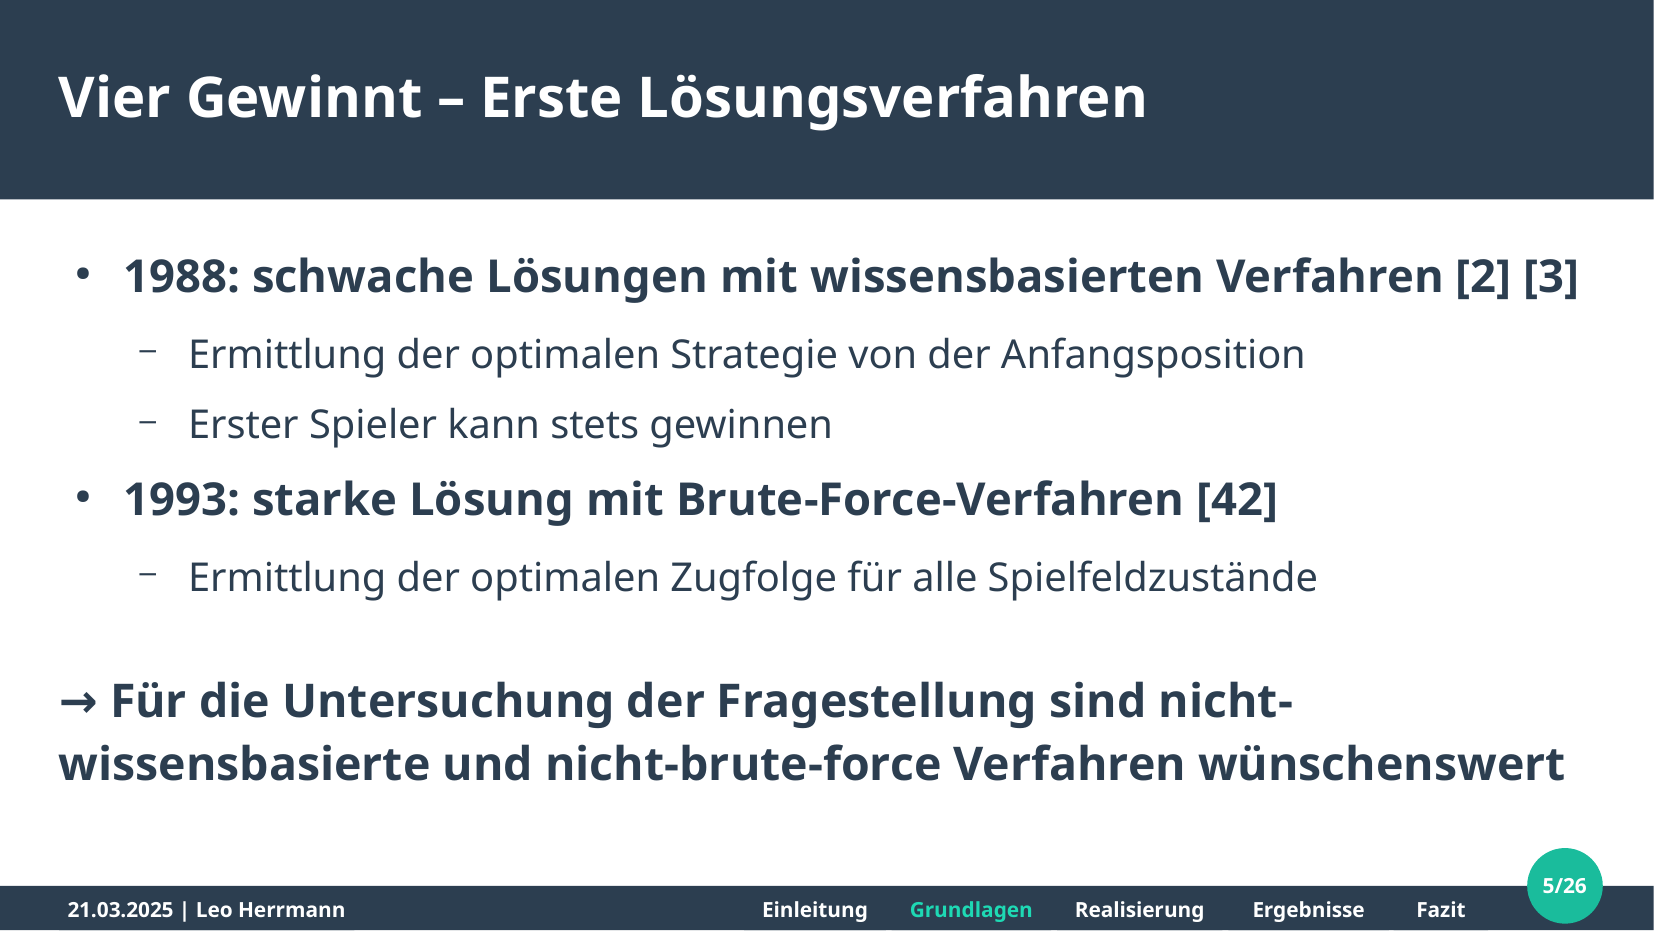

# Vier Gewinnt – Erste Lösungsverfahren
1988: schwache Lösungen mit wissensbasierten Verfahren [2] [3]
Ermittlung der optimalen Strategie von der Anfangsposition
Erster Spieler kann stets gewinnen
1993: starke Lösung mit Brute-Force-Verfahren [42]
Ermittlung der optimalen Zugfolge für alle Spielfeldzustände
→ Für die Untersuchung der Fragestellung sind nicht-wissensbasierte und nicht-brute-force Verfahren wünschenswert
Einleitung
Grundlagen
Realisierung
Ergebnisse
Fazit